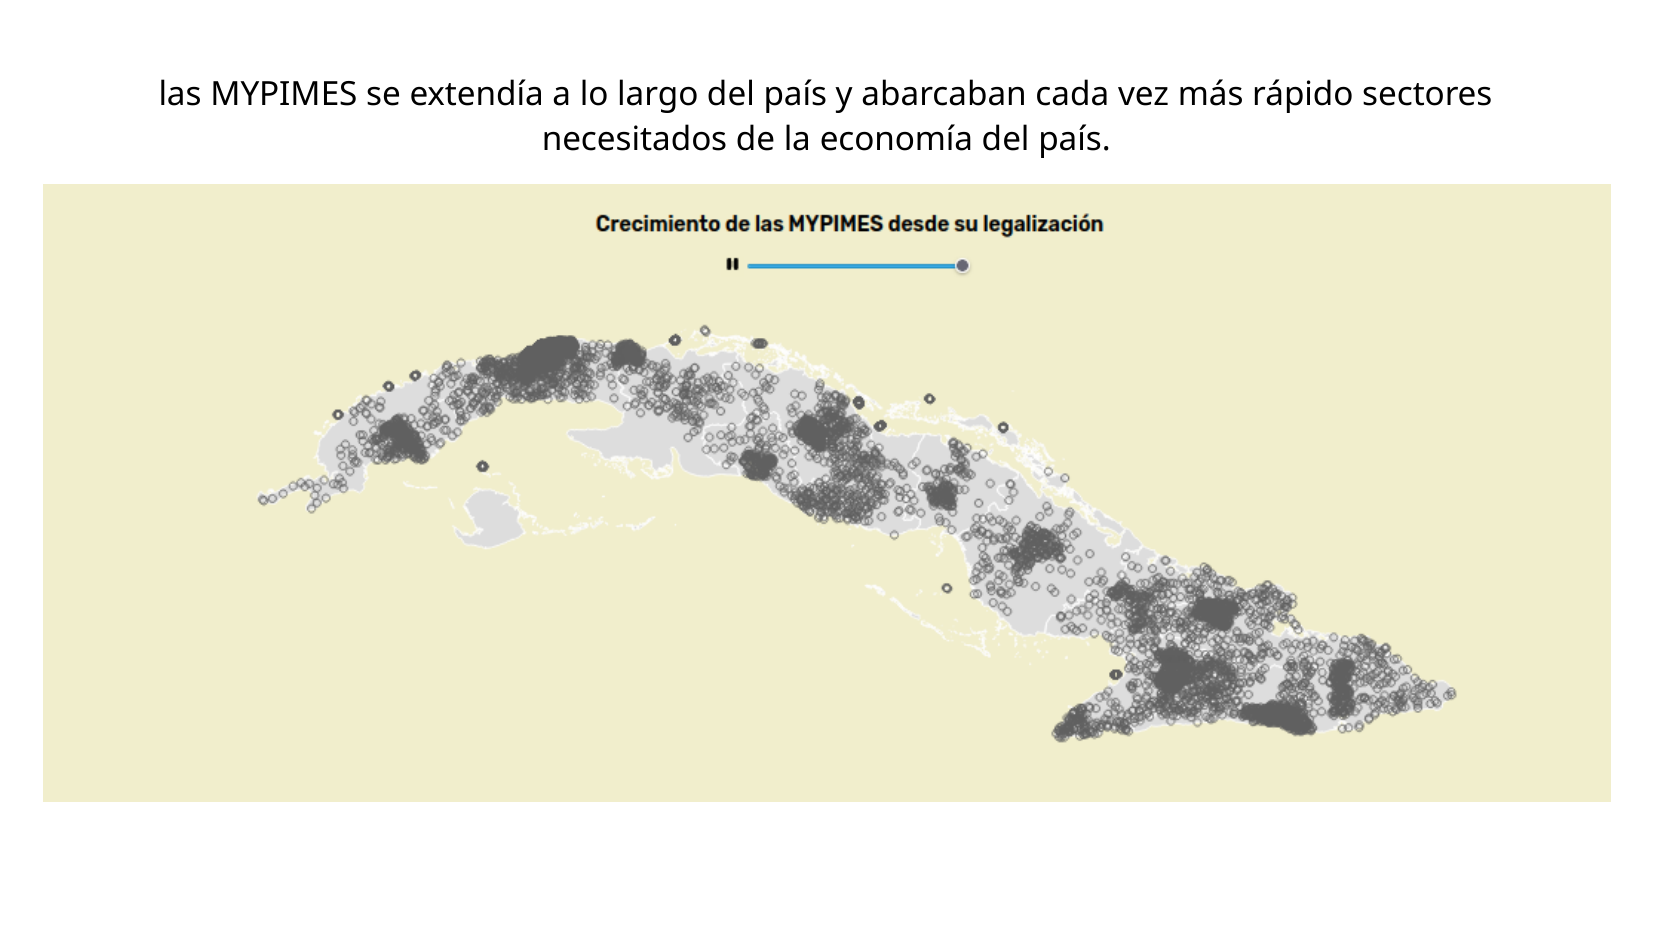

# las MYPIMES se extendía a lo largo del país y abarcaban cada vez más rápido sectores necesitados de la economía del país.